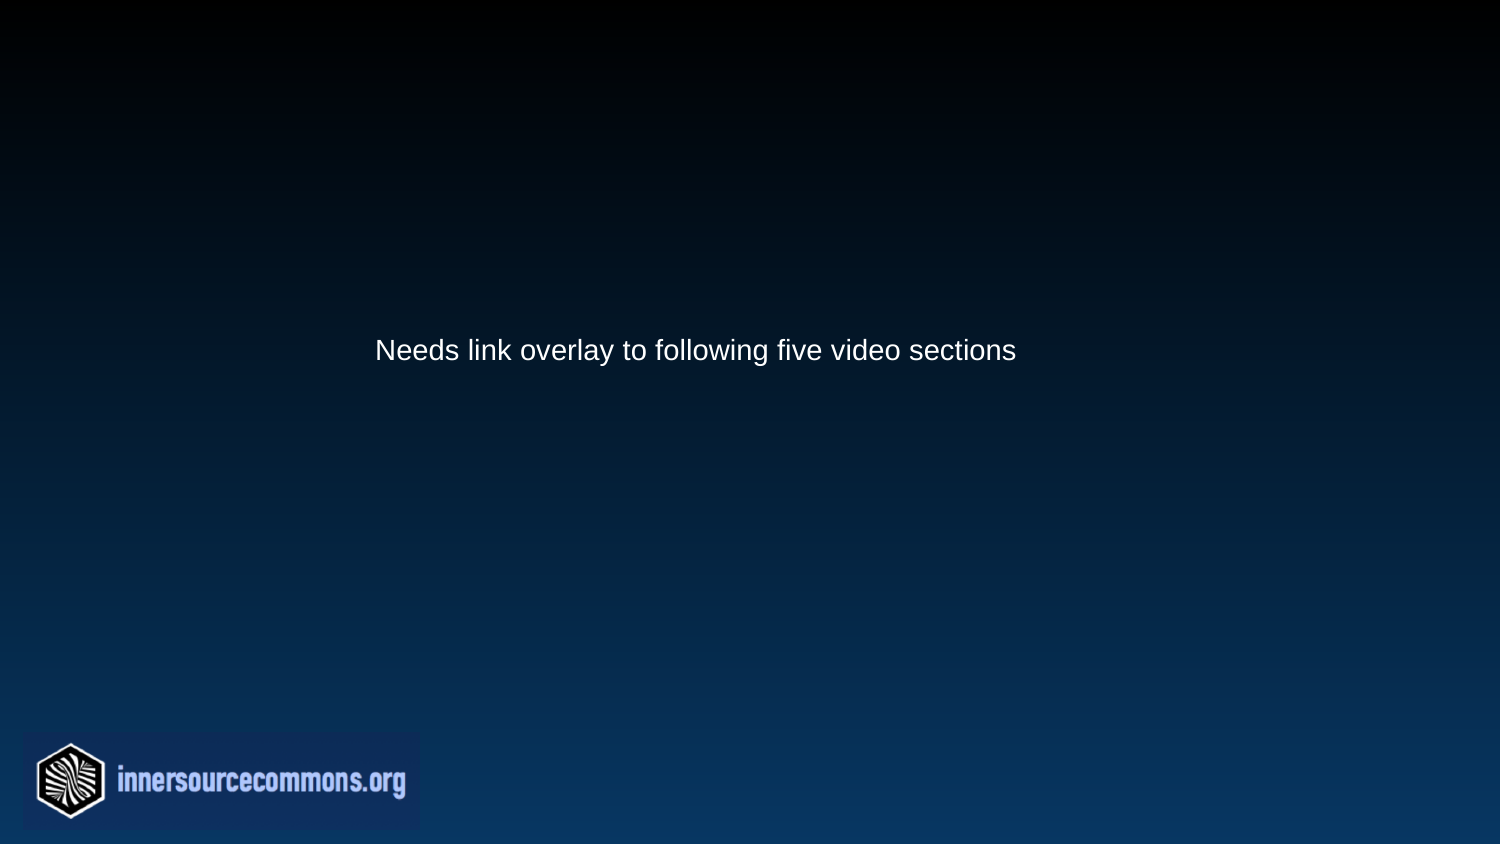

Needs link overlay to following five video sections